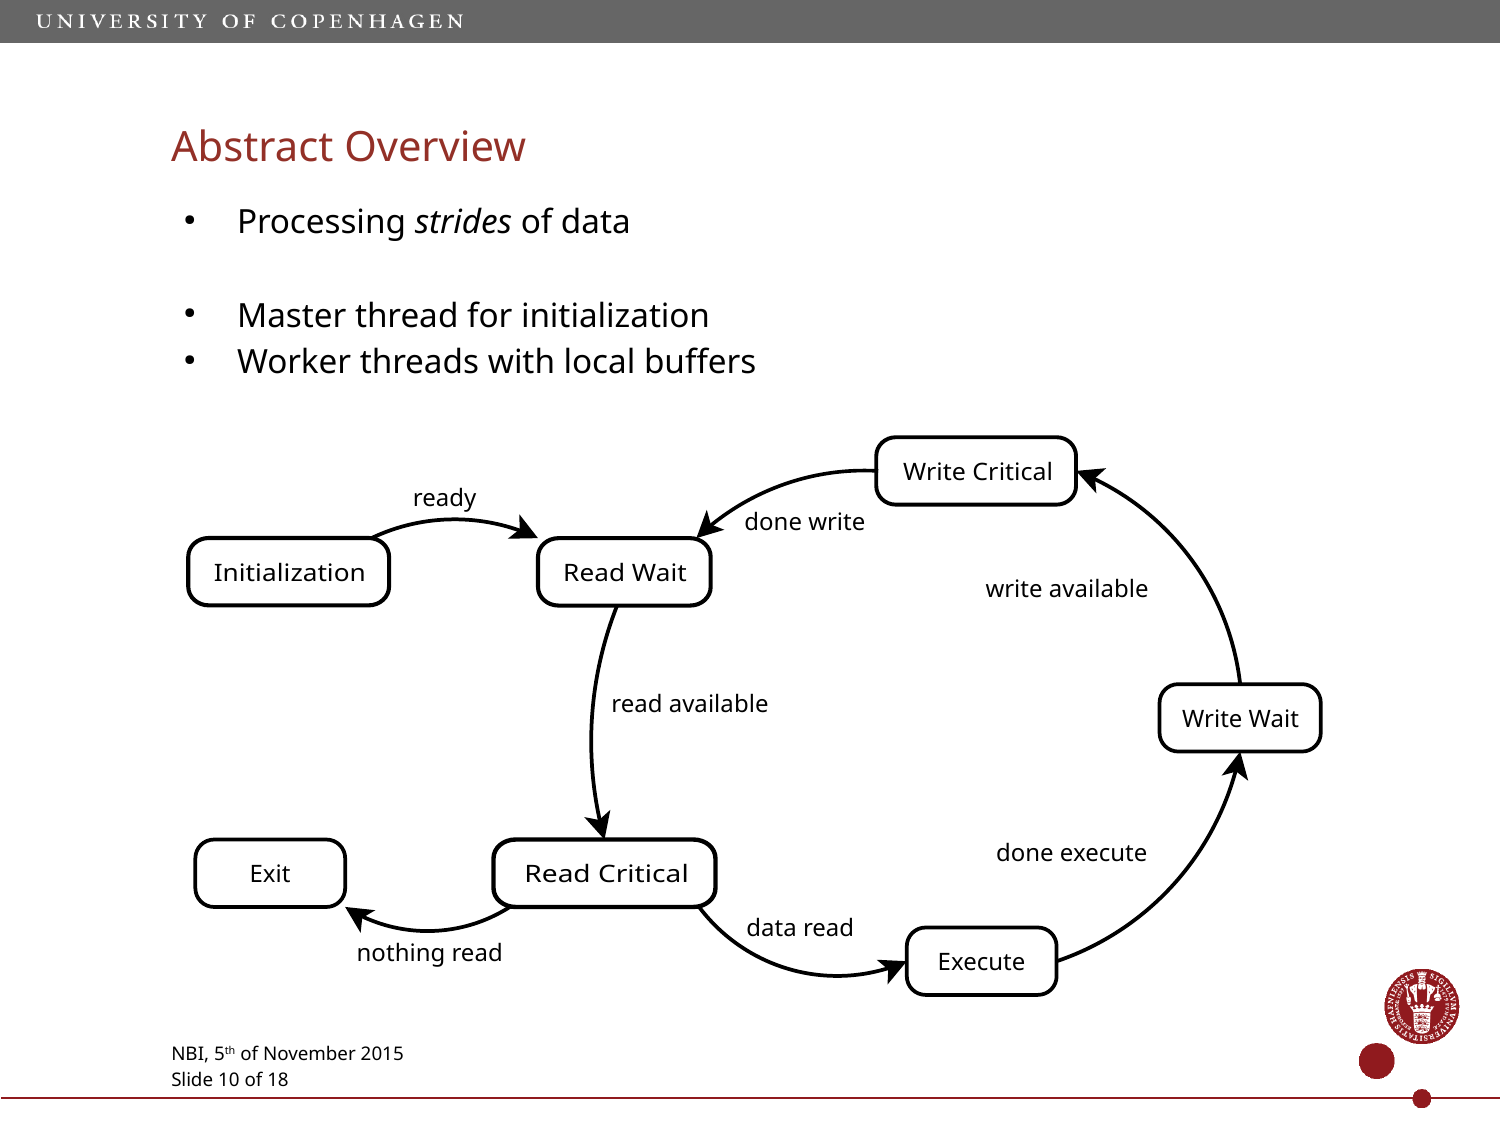

# Abstract Overview
Processing strides of data
Master thread for initialization
Worker threads with local buffers
NBI, 5th of November 2015
Slide of 18